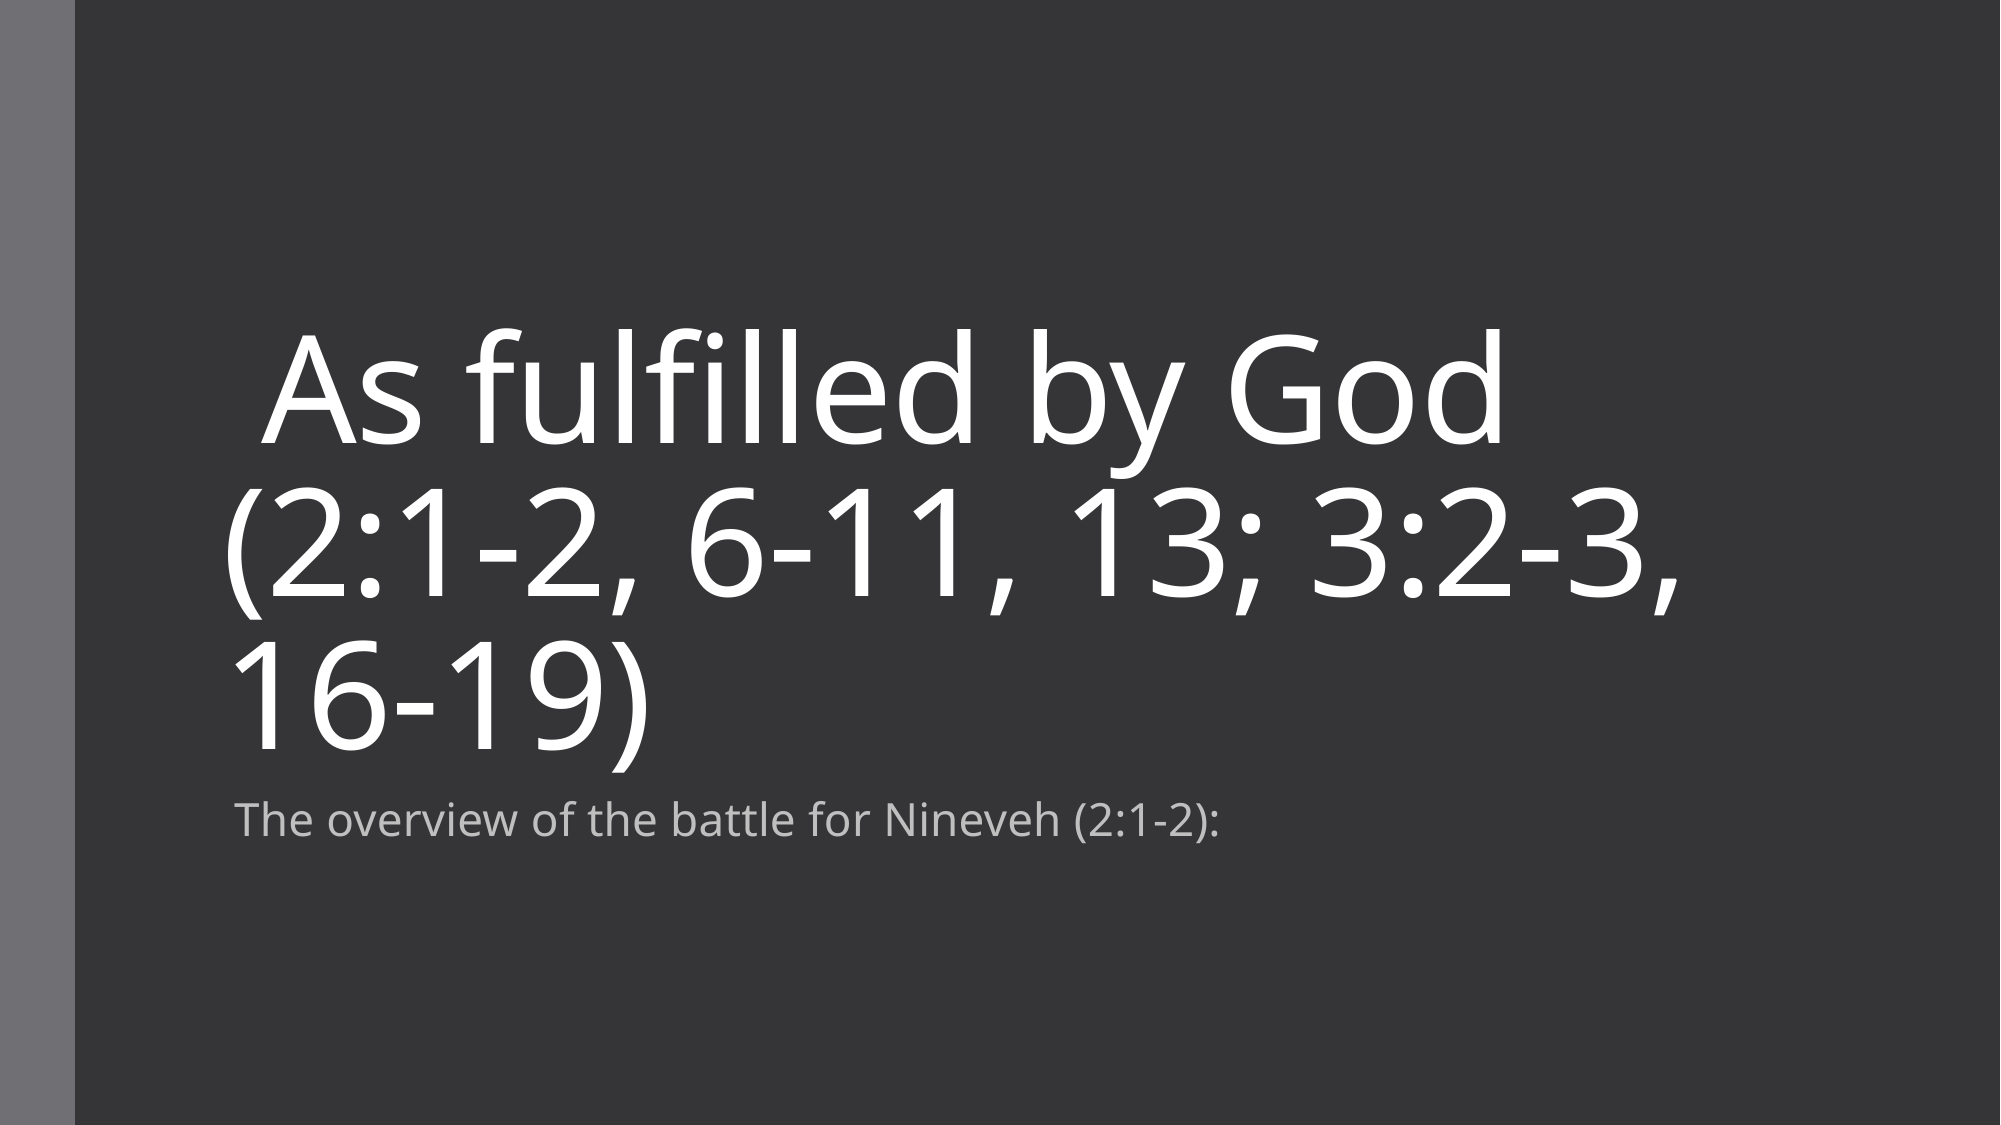

# As fulfilled by God (2:1-2, 6-11, 13; 3:2-3, 16-19)
 The overview of the battle for Nineveh (2:1-2):